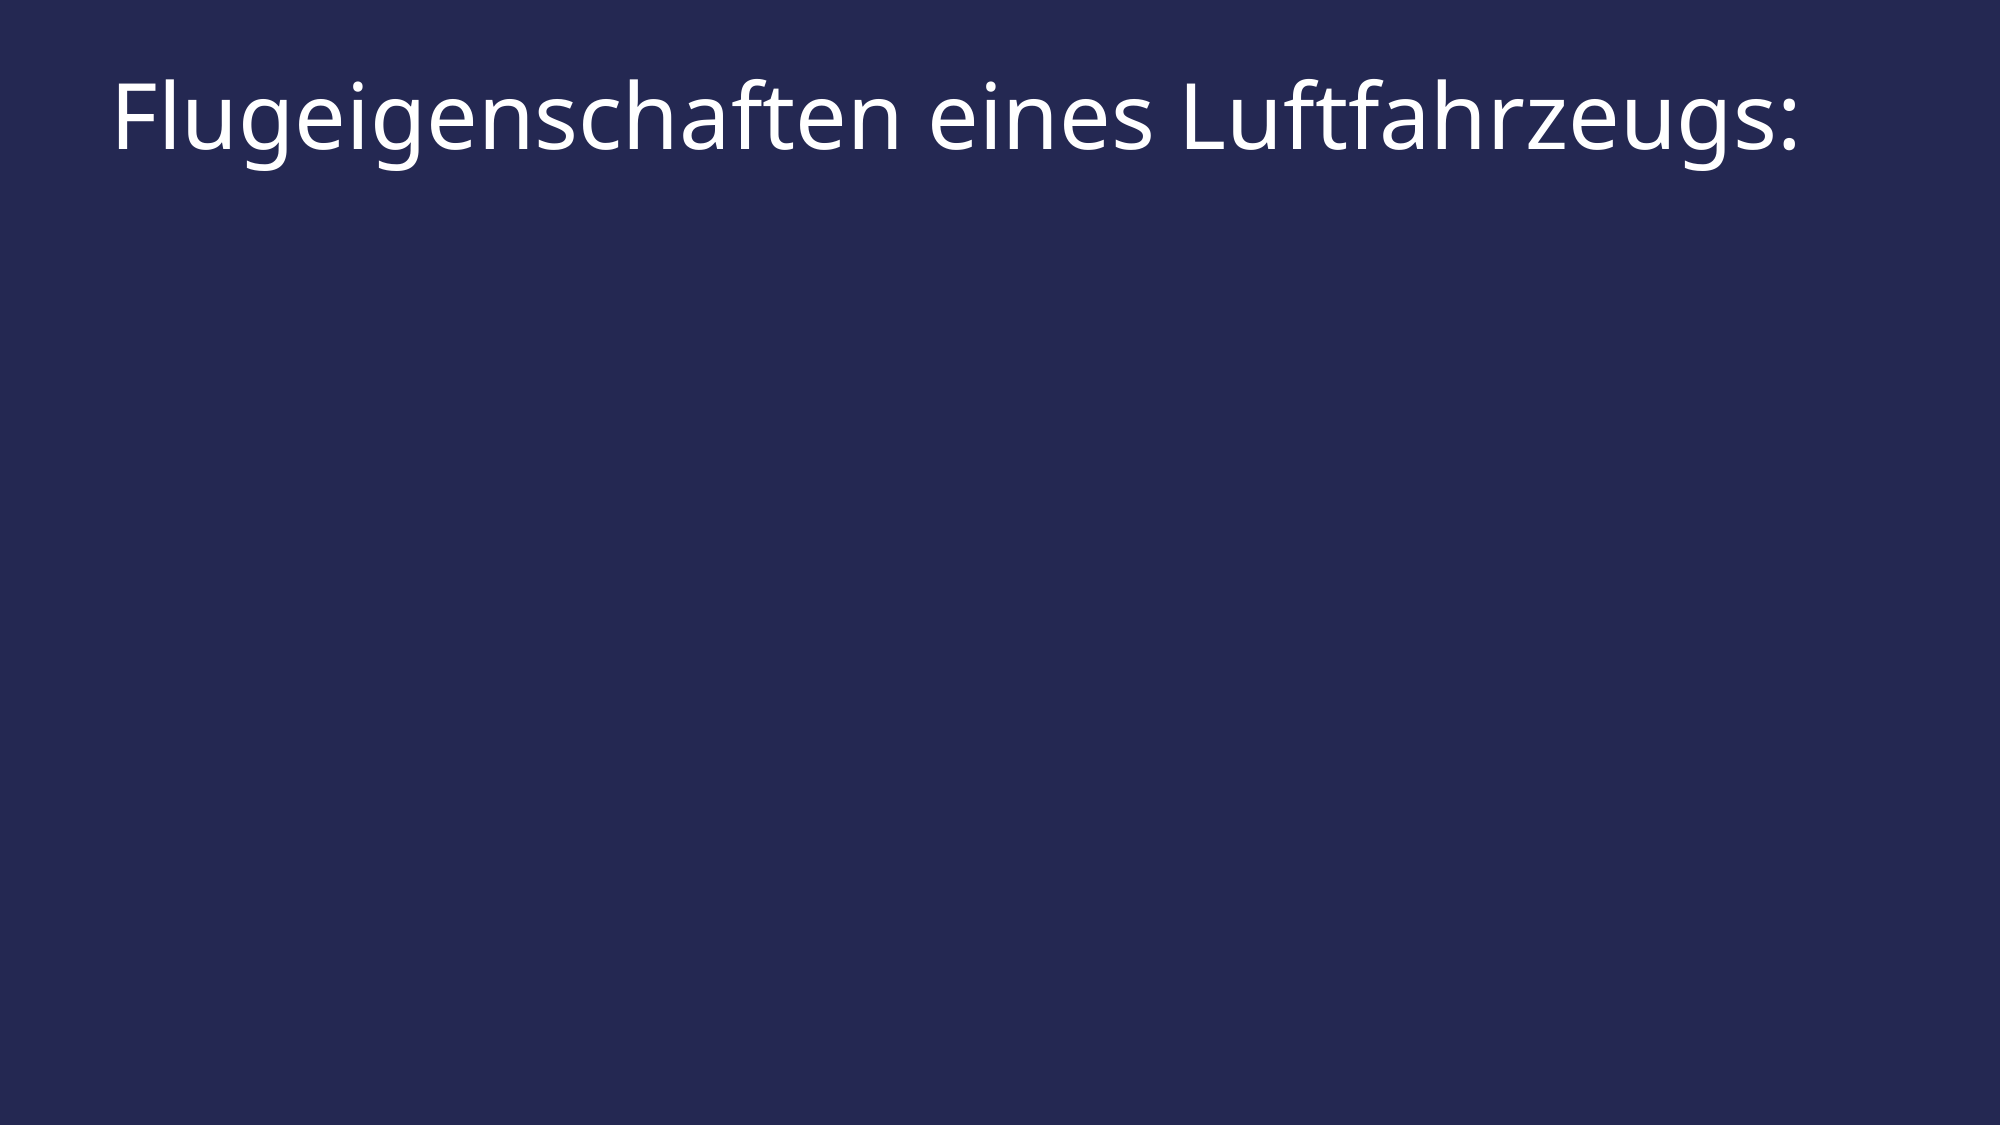

# Zahlentafeln & Tabellen (z. B. Microsoft Flugsimulator)
Genauigkeit von den Tabellen abhängig
Empirisch an die Eigenschaften herangeführt
Fehlerhaft für alle Fälle, die außerhalb der vorhandenen Tabellen liegen
Physikalische Modellierung
Abbildung der echten Flugeigenschaften durch Berechnung der Aerodynamik.
Nutzung von Flugzeugdaten
Deckt auch Fälle ab, für die keine Daten vorliegen.
Genauigkeit abhängig von gewählter Modellqualität (limitiert durch Echtzeitanforderungen)
Flugeigenschaften eines Luftfahrzeugs: